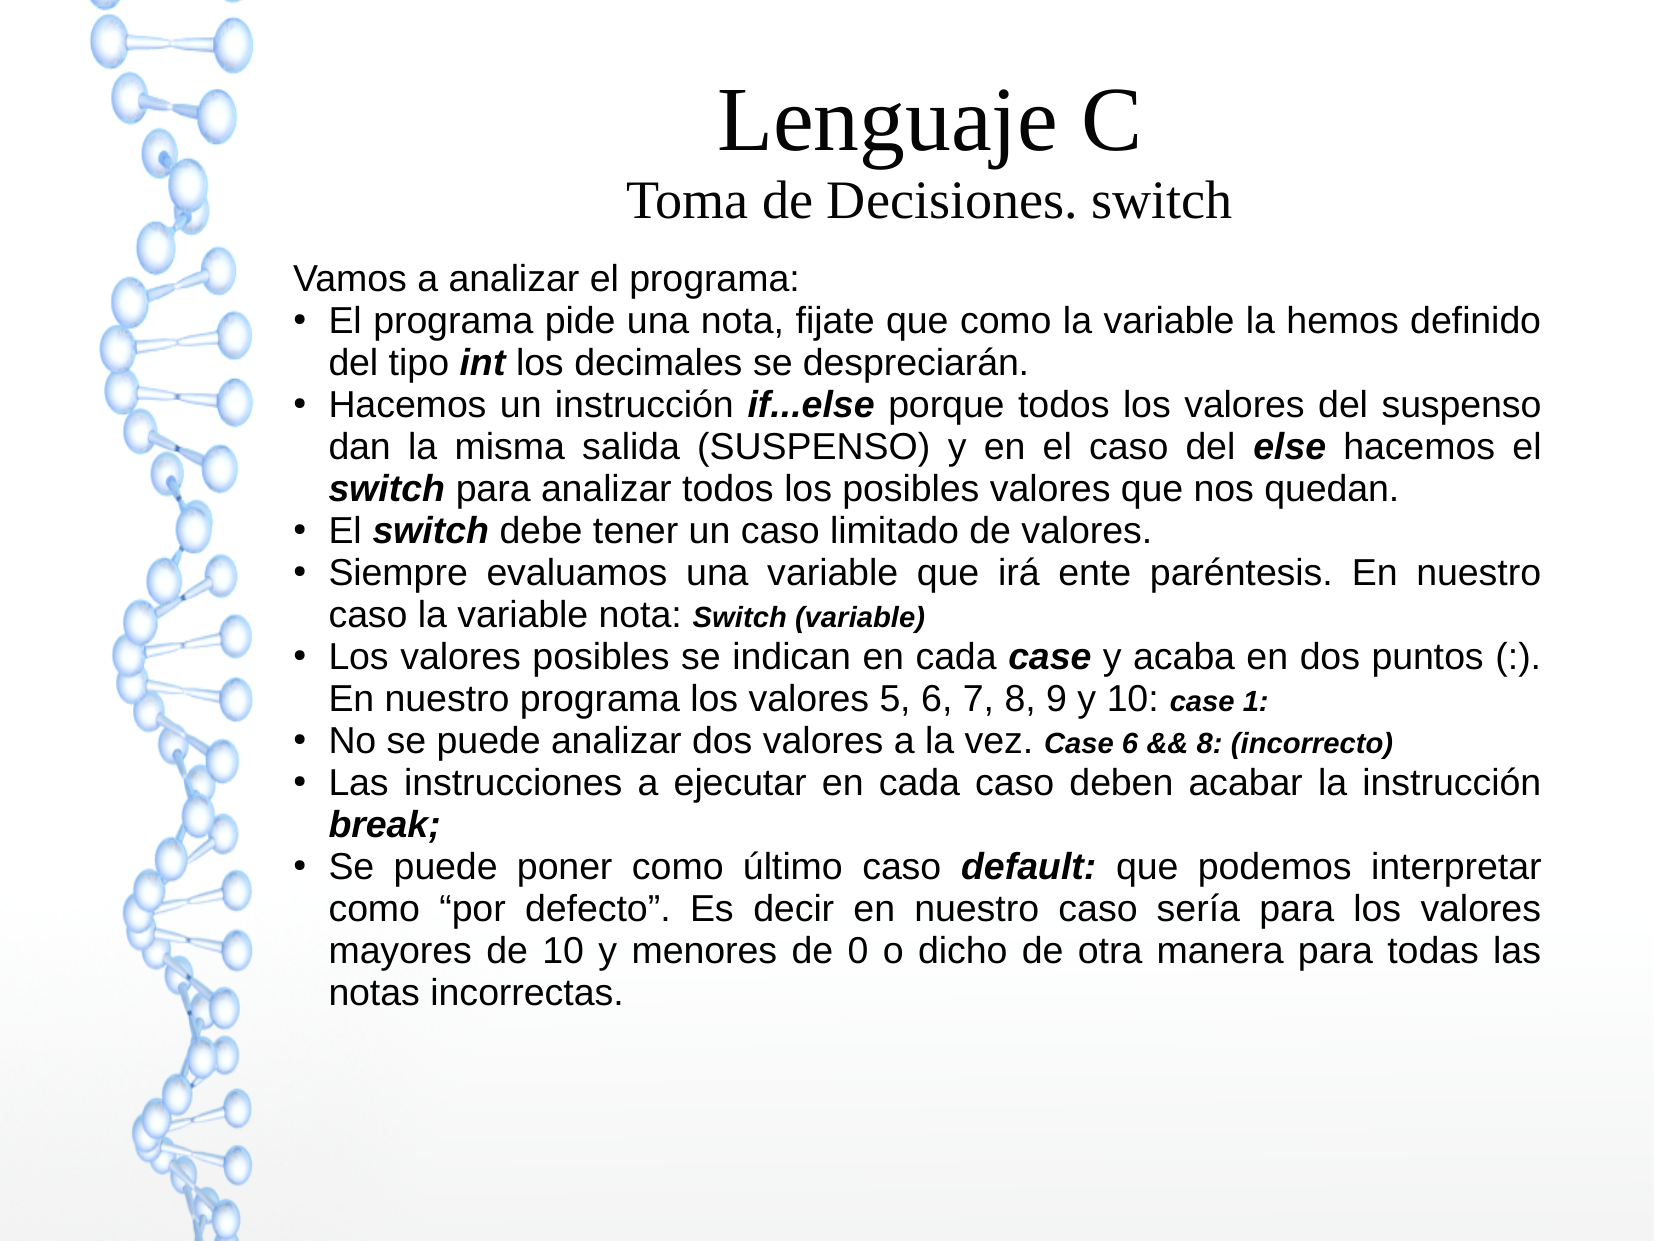

# Lenguaje C Toma de Decisiones. switch
Vamos a analizar el programa:
El programa pide una nota, fijate que como la variable la hemos definido del tipo int los decimales se despreciarán.
Hacemos un instrucción if...else porque todos los valores del suspenso dan la misma salida (SUSPENSO) y en el caso del else hacemos el switch para analizar todos los posibles valores que nos quedan.
El switch debe tener un caso limitado de valores.
Siempre evaluamos una variable que irá ente paréntesis. En nuestro caso la variable nota: Switch (variable)
Los valores posibles se indican en cada case y acaba en dos puntos (:). En nuestro programa los valores 5, 6, 7, 8, 9 y 10: case 1:
No se puede analizar dos valores a la vez. Case 6 && 8: (incorrecto)
Las instrucciones a ejecutar en cada caso deben acabar la instrucción break;
Se puede poner como último caso default: que podemos interpretar como “por defecto”. Es decir en nuestro caso sería para los valores mayores de 10 y menores de 0 o dicho de otra manera para todas las notas incorrectas.